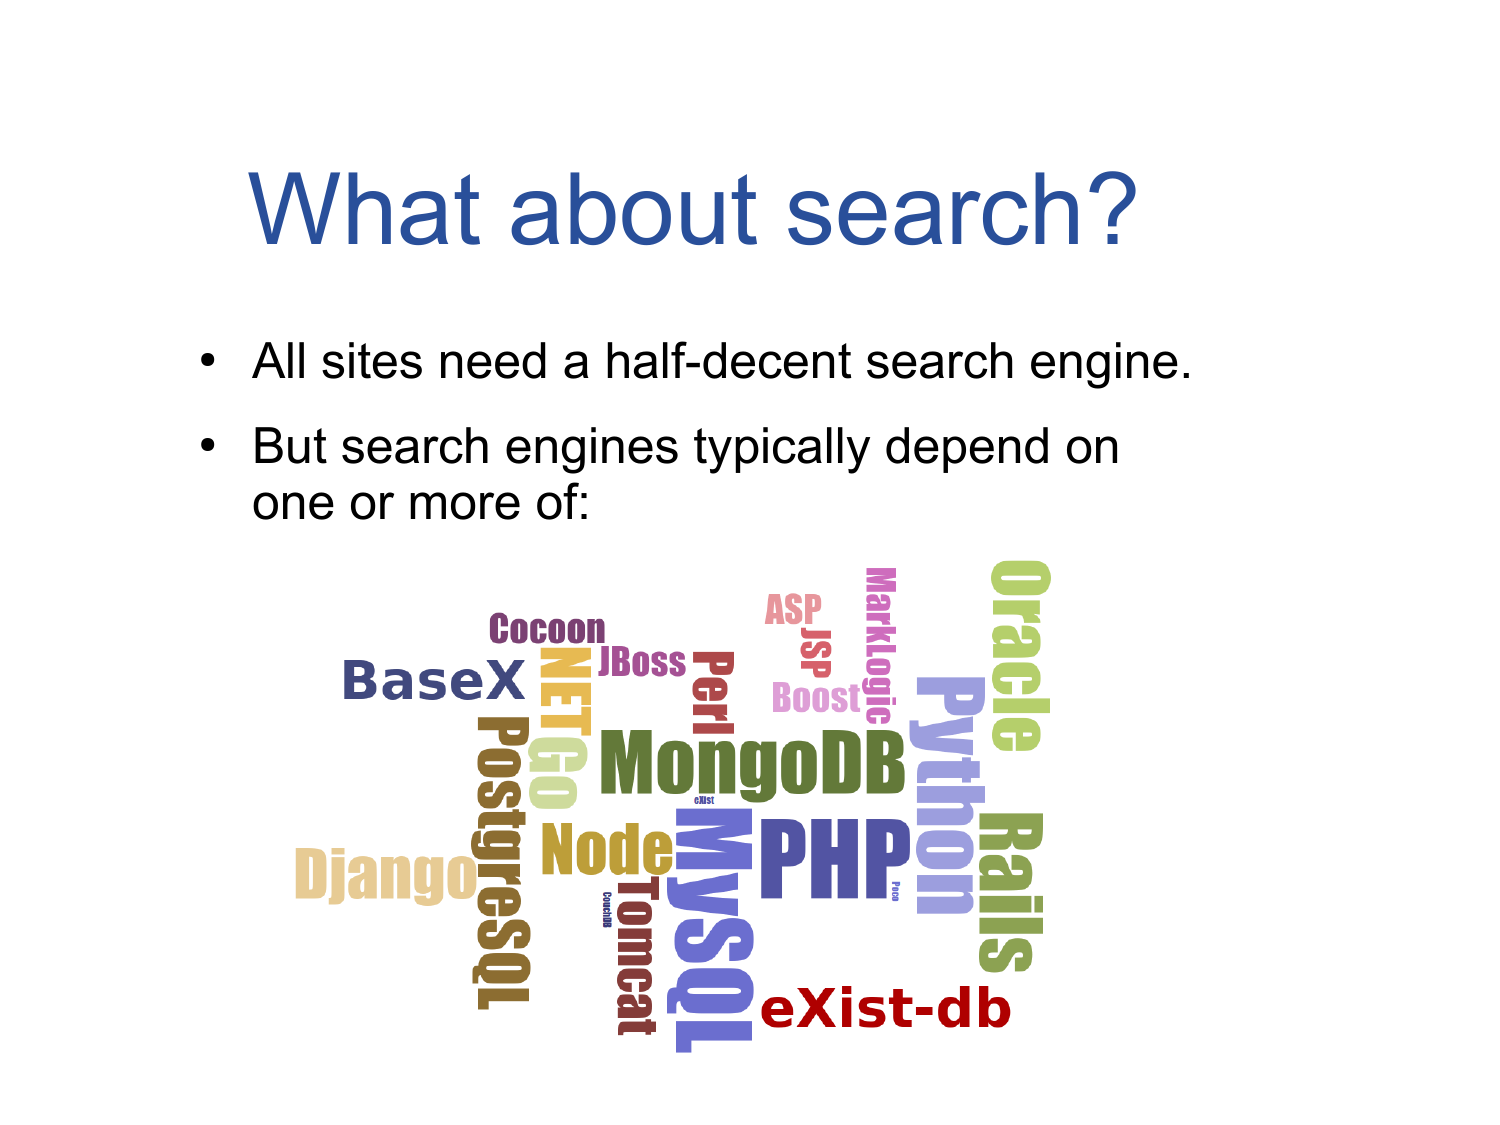

# What about search?
All sites need a half-decent search engine.
But search engines typically depend on one or more of: